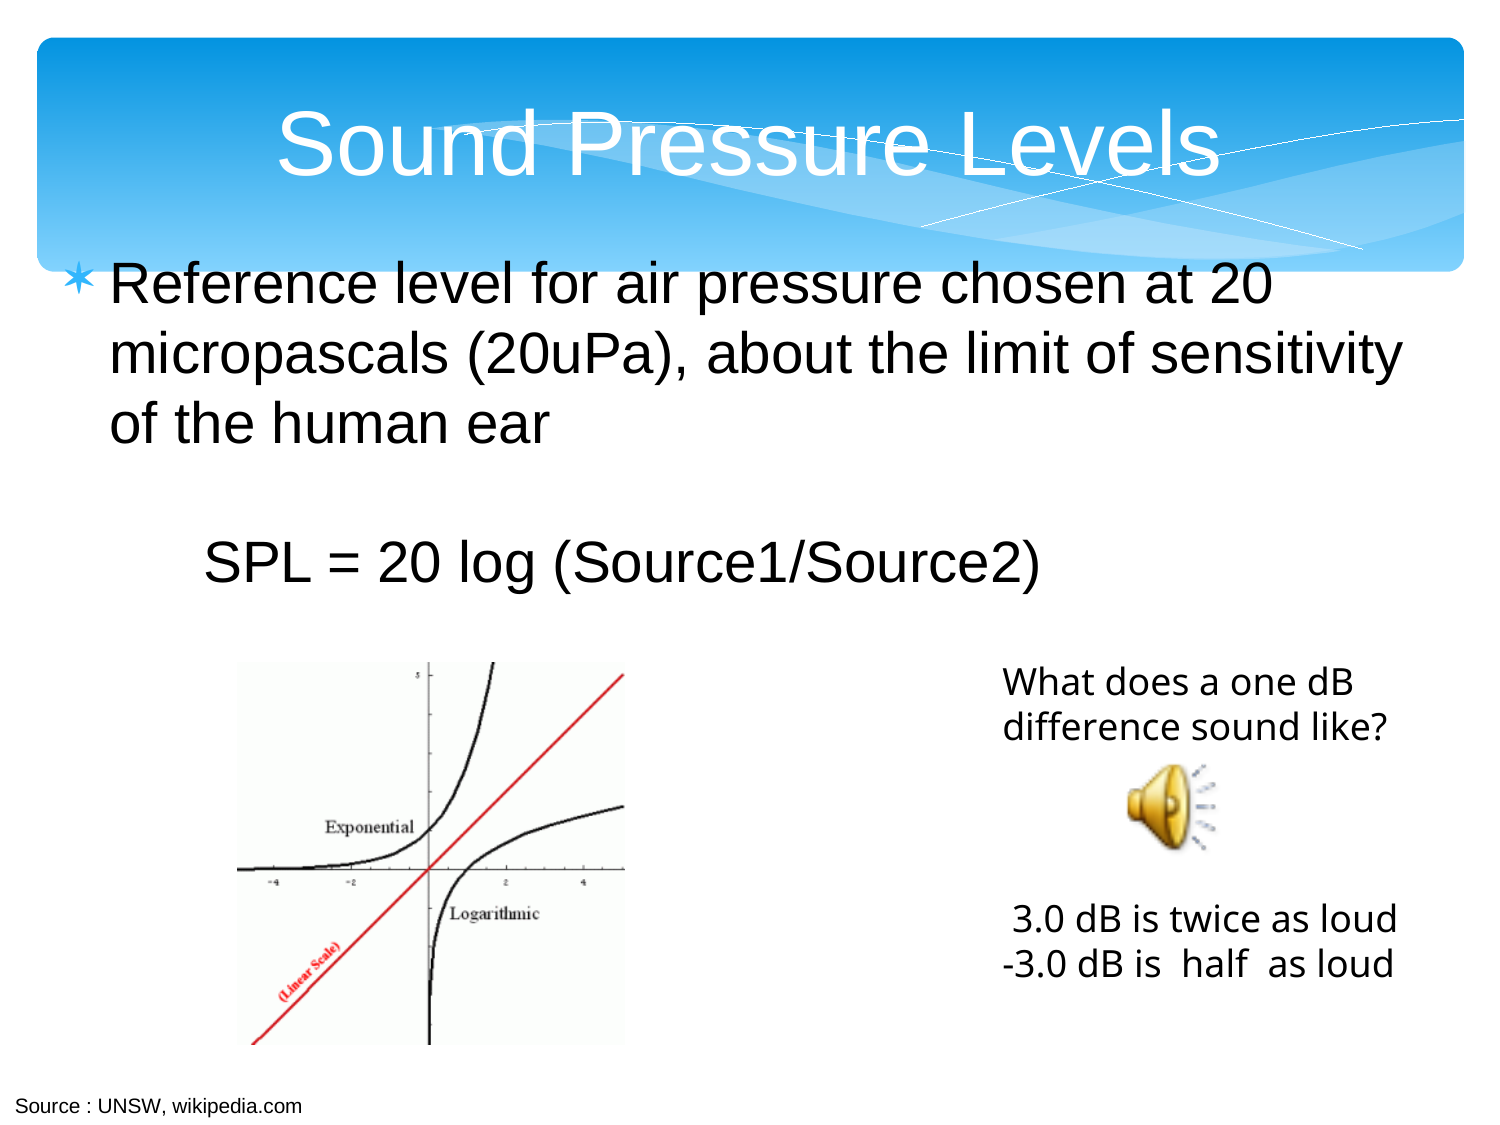

# Sound Pressure Levels
Reference level for air pressure chosen at 20 micropascals (20uPa), about the limit of sensitivity of the human ear
	SPL = 20 log (Source1/Source2)
What does a one dB
difference sound like?
 3.0 dB is twice as loud
-3.0 dB is half as loud
Source : UNSW, wikipedia.com